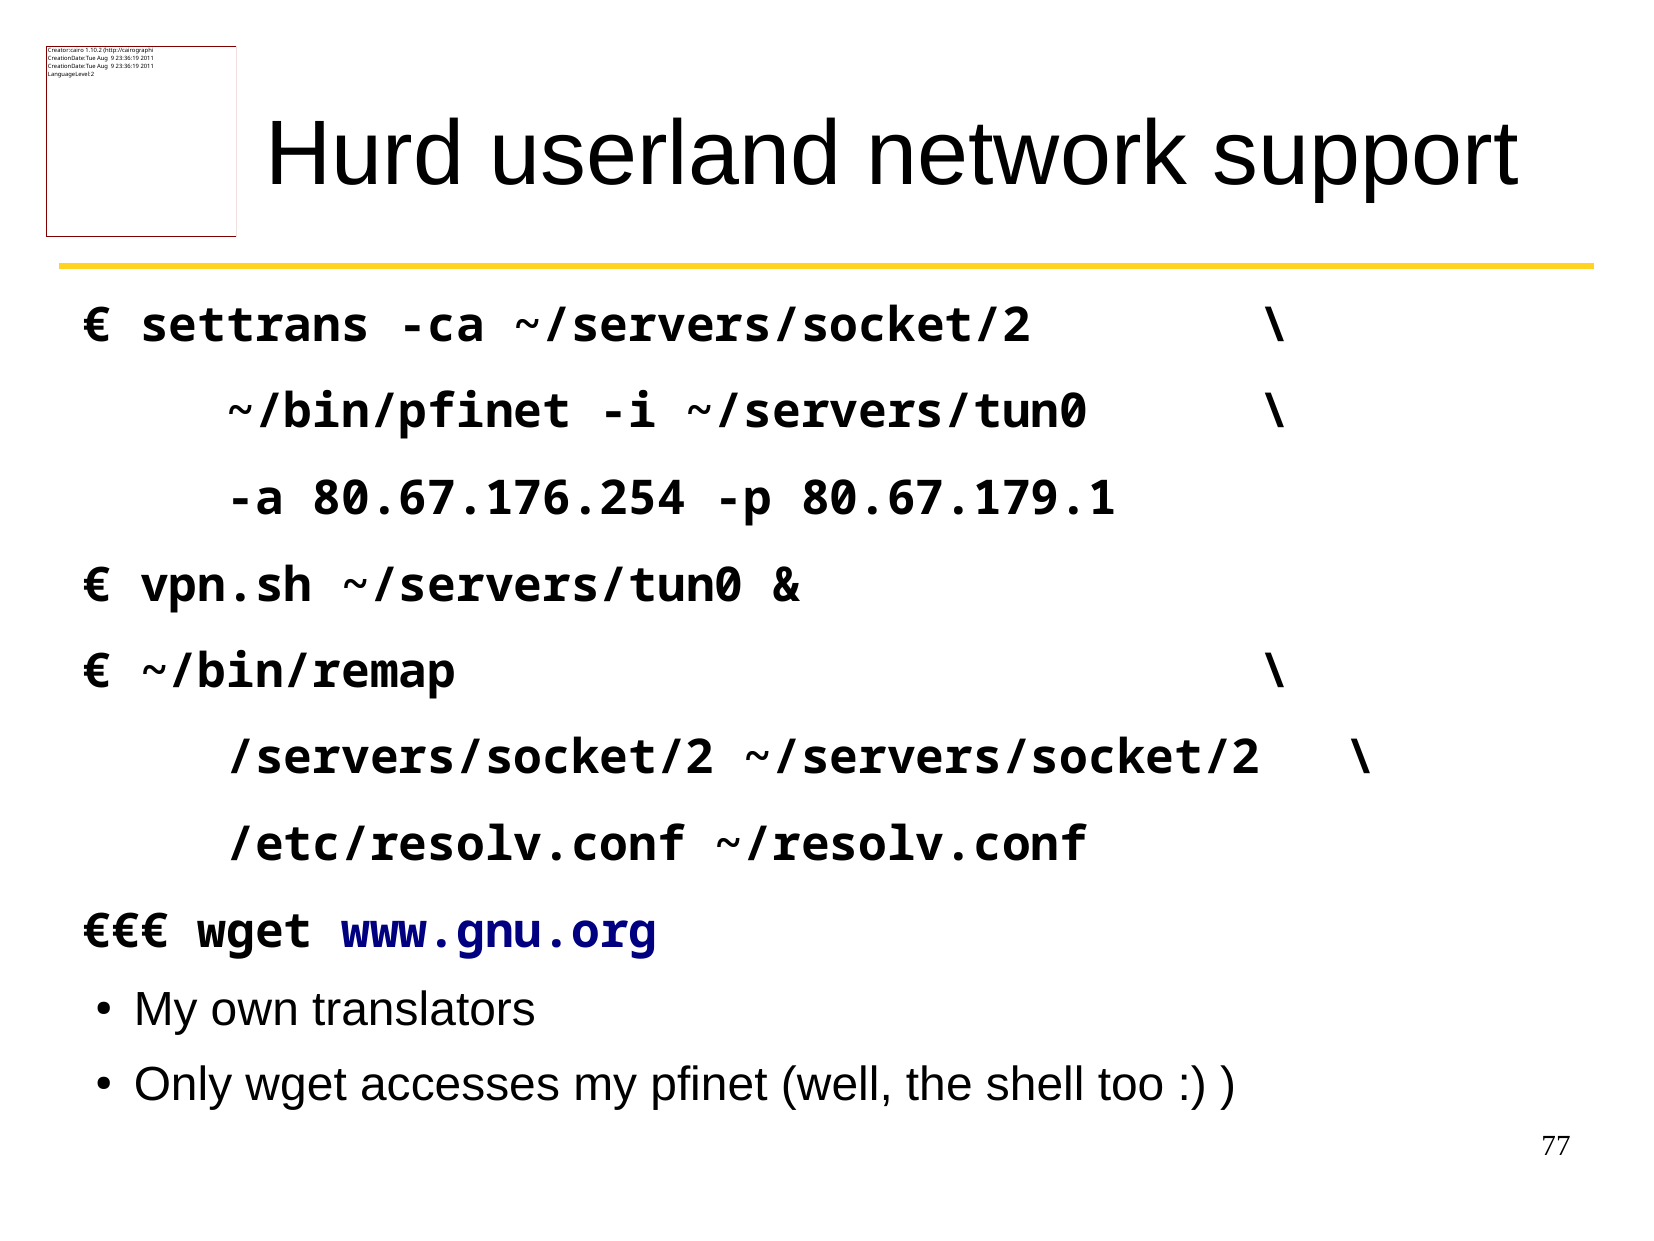

# Hurd userland network support
€ settrans -ca ~/servers/socket/2 \
 ~/bin/pfinet -i ~/servers/tun0 \
 -a 80.67.176.254 -p 80.67.179.1
€ vpn.sh ~/servers/tun0 &
€ ~/bin/remap \
 /servers/socket/2 ~/servers/socket/2 \
 /etc/resolv.conf ~/resolv.conf
€€€ wget www.gnu.org
My own translators
Only wget accesses my pfinet (well, the shell too :) )
77